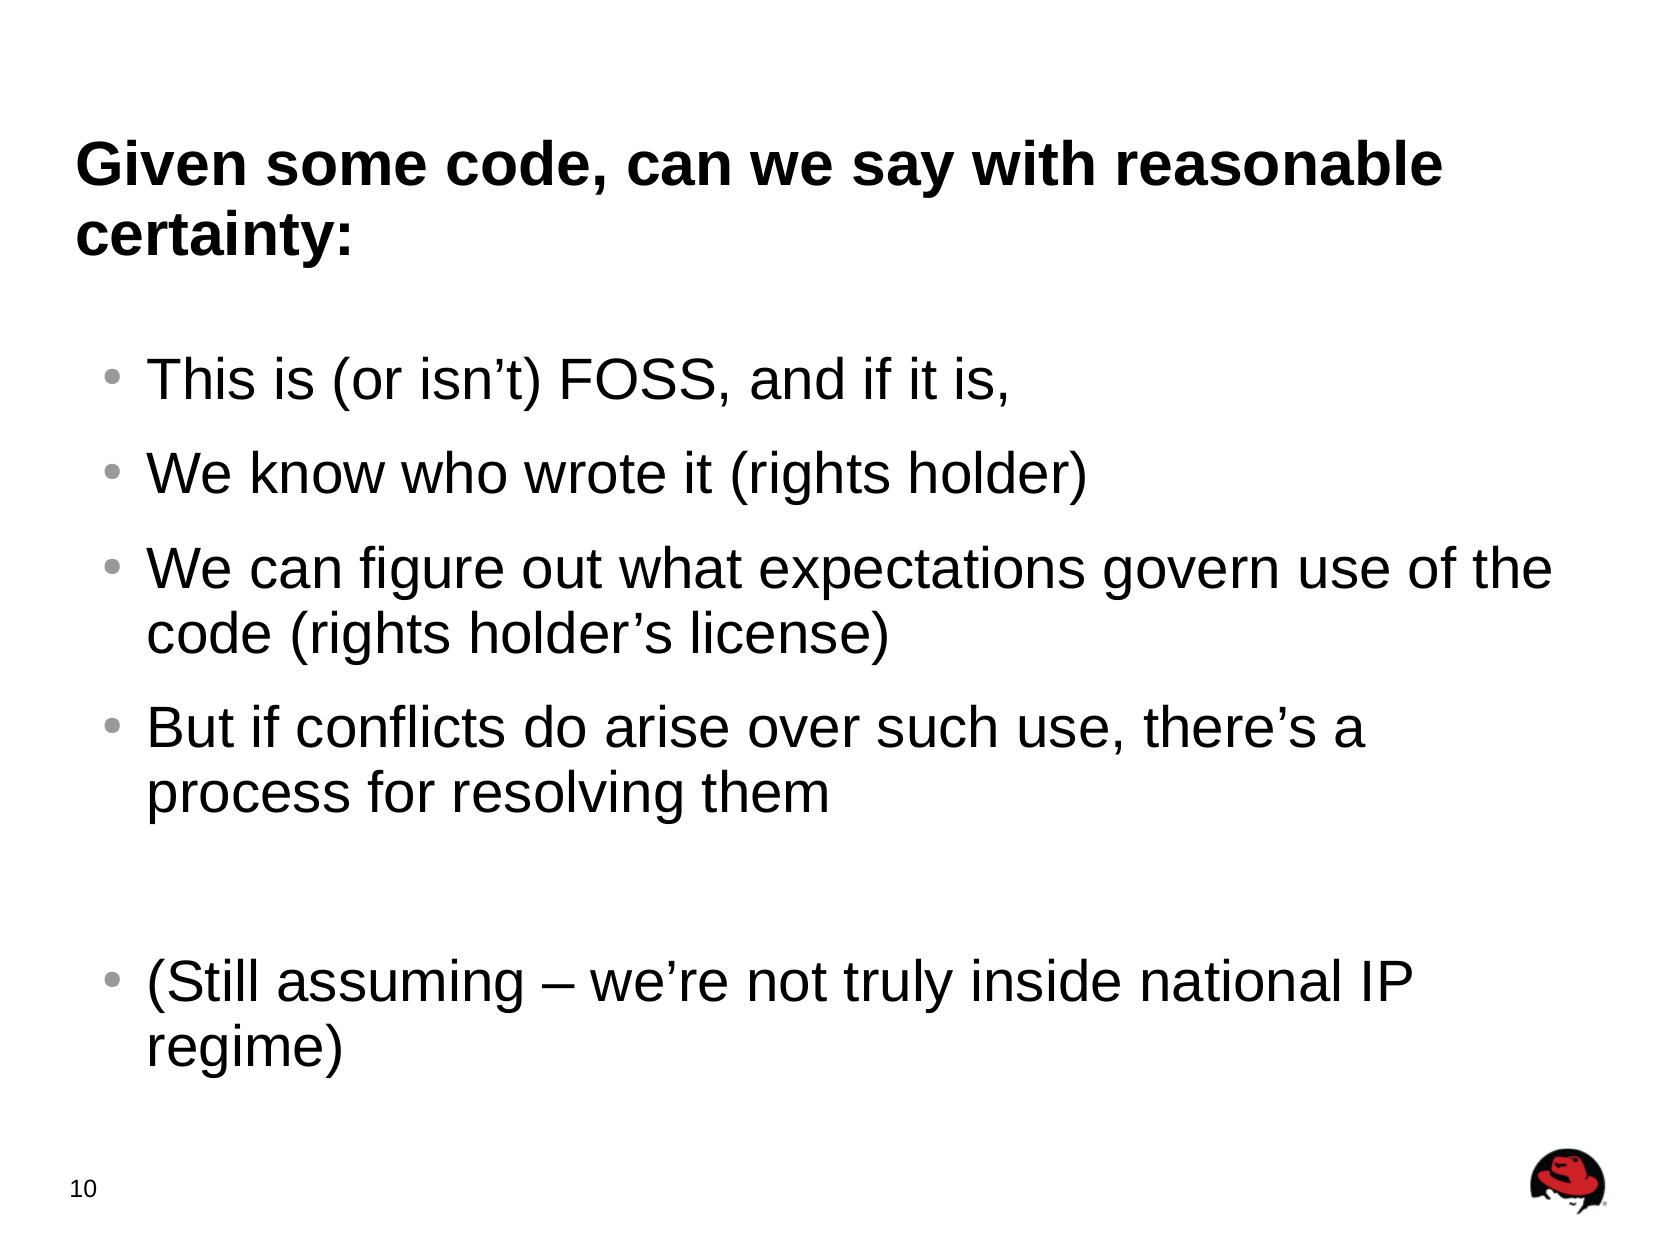

# Given some code, can we say with reasonable certainty:
This is (or isn’t) FOSS, and if it is,
We know who wrote it (rights holder)
We can figure out what expectations govern use of the code (rights holder’s license)
But if conflicts do arise over such use, there’s a process for resolving them
(Still assuming – we’re not truly inside national IP regime)